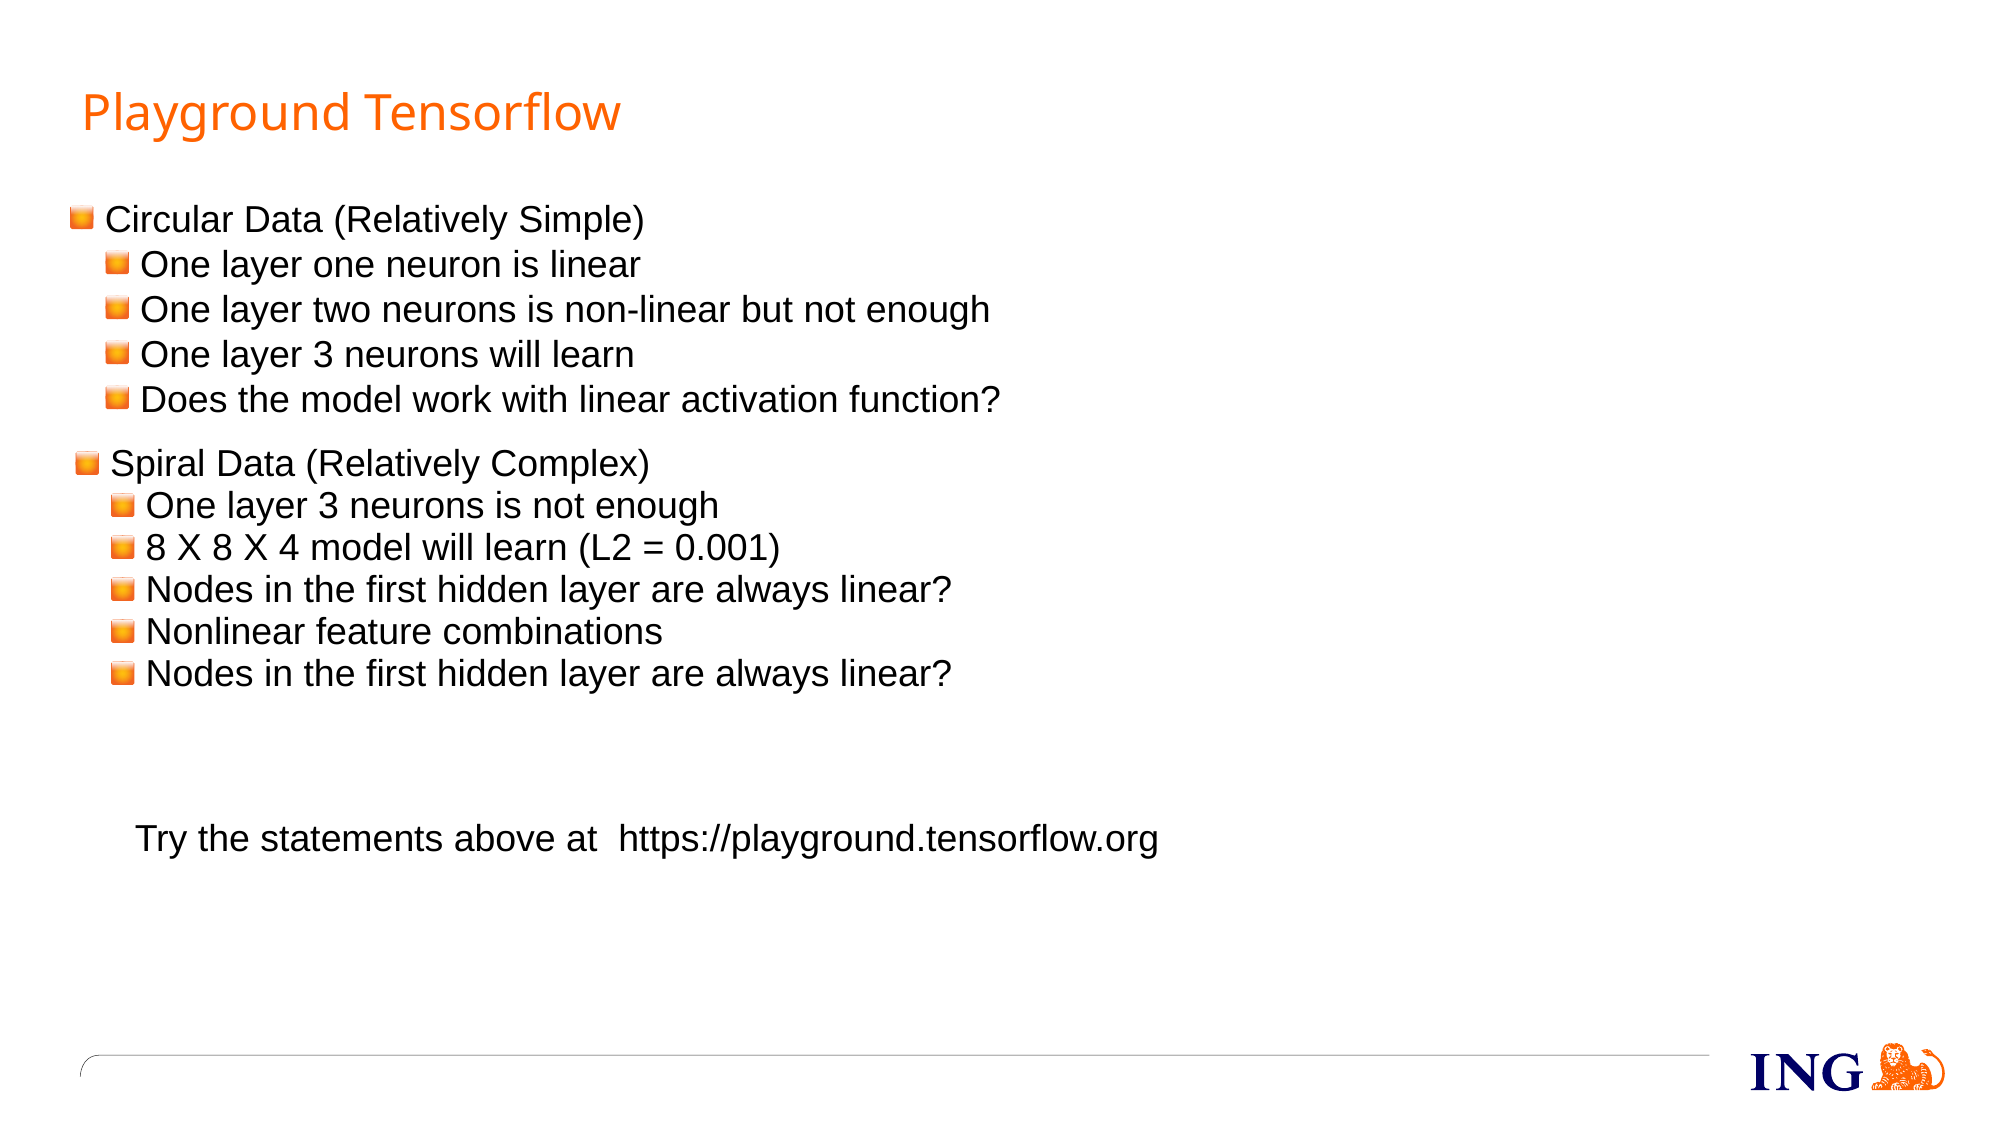

Playground Tensorflow
 Circular Data (Relatively Simple)
 One layer one neuron is linear
 One layer two neurons is non-linear but not enough
 One layer 3 neurons will learn
 Does the model work with linear activation function?
Spiral Data (Relatively Complex)
One layer 3 neurons is not enough
8 X 8 X 4 model will learn (L2 = 0.001)
Nodes in the first hidden layer are always linear?
Nonlinear feature combinations
Nodes in the first hidden layer are always linear?
Try the statements above at https://playground.tensorflow.org